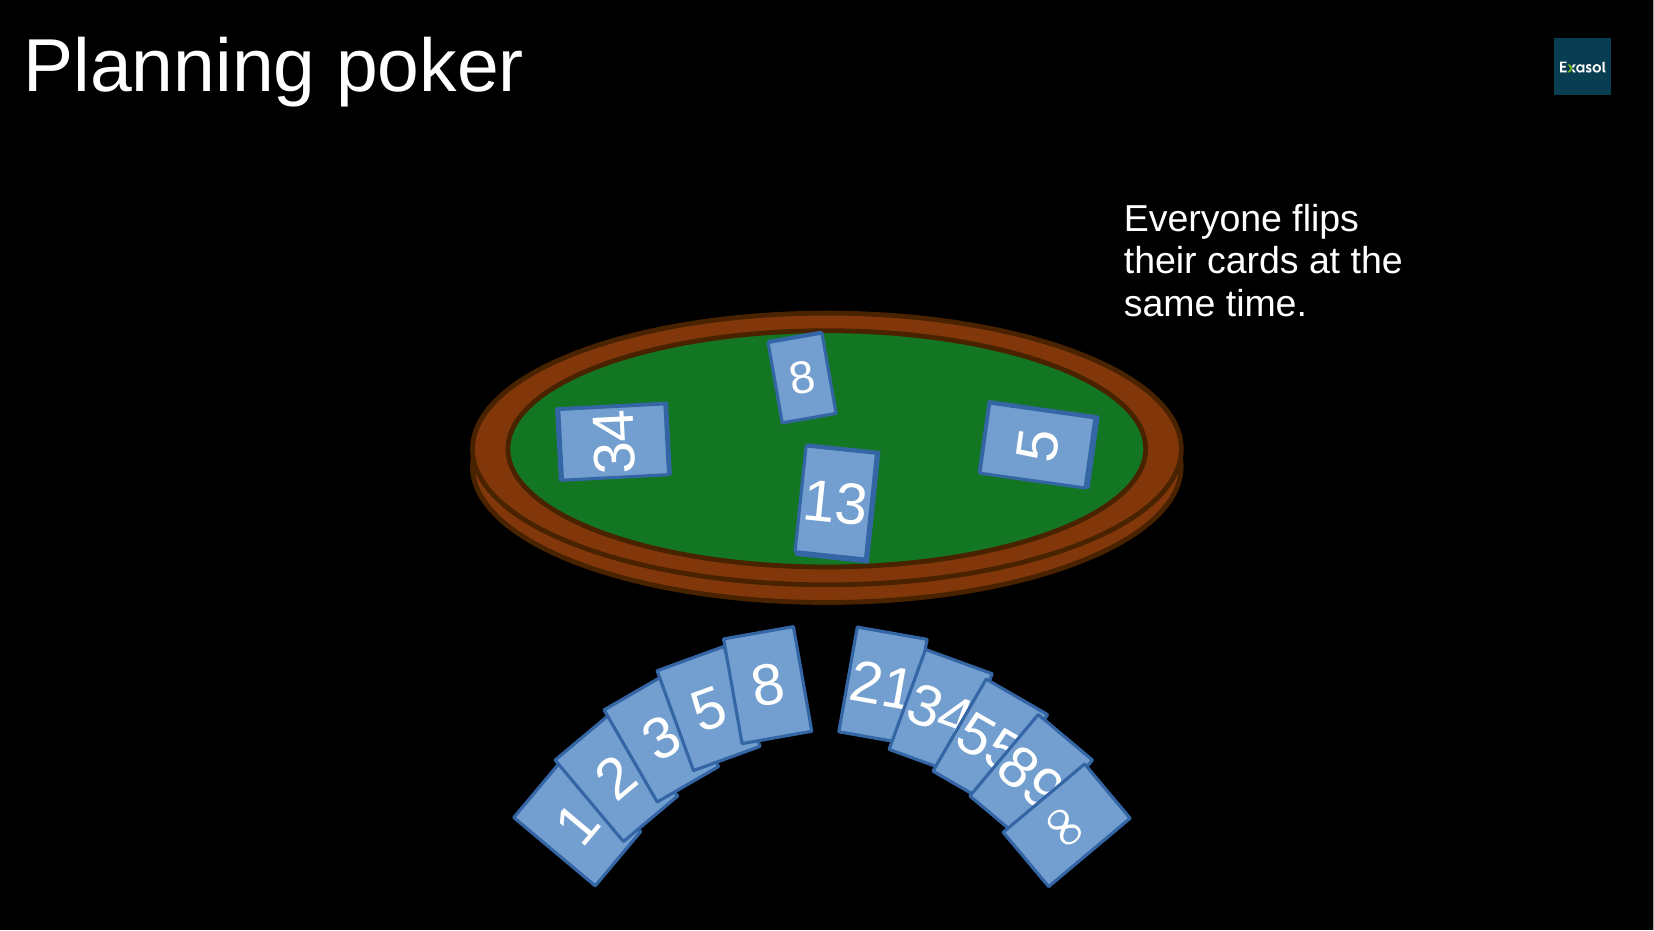

# Planning poker
Everyone flips
their cards at the
same time.
8
34
5
13
8
21
5
34
3
55
2
89
1
∞